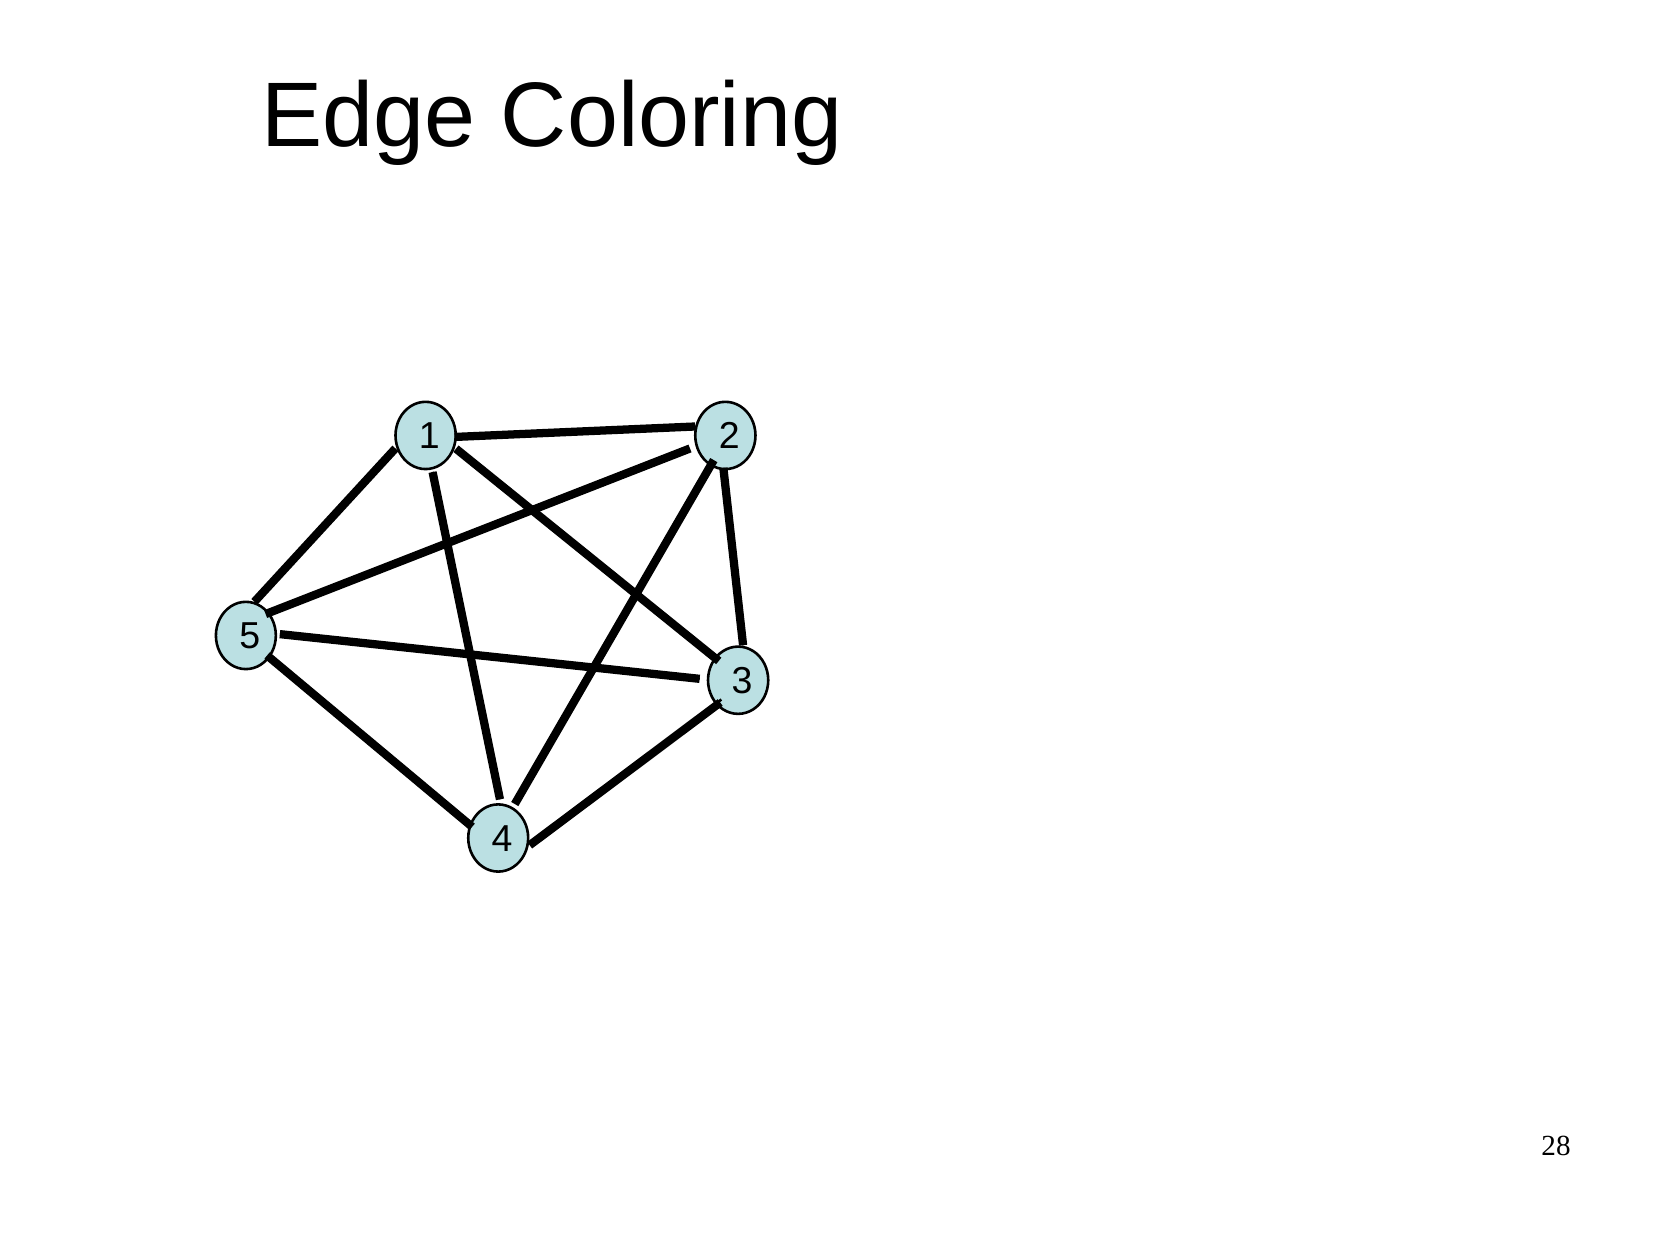

# Edge Coloring
1
2
5
3
4
28